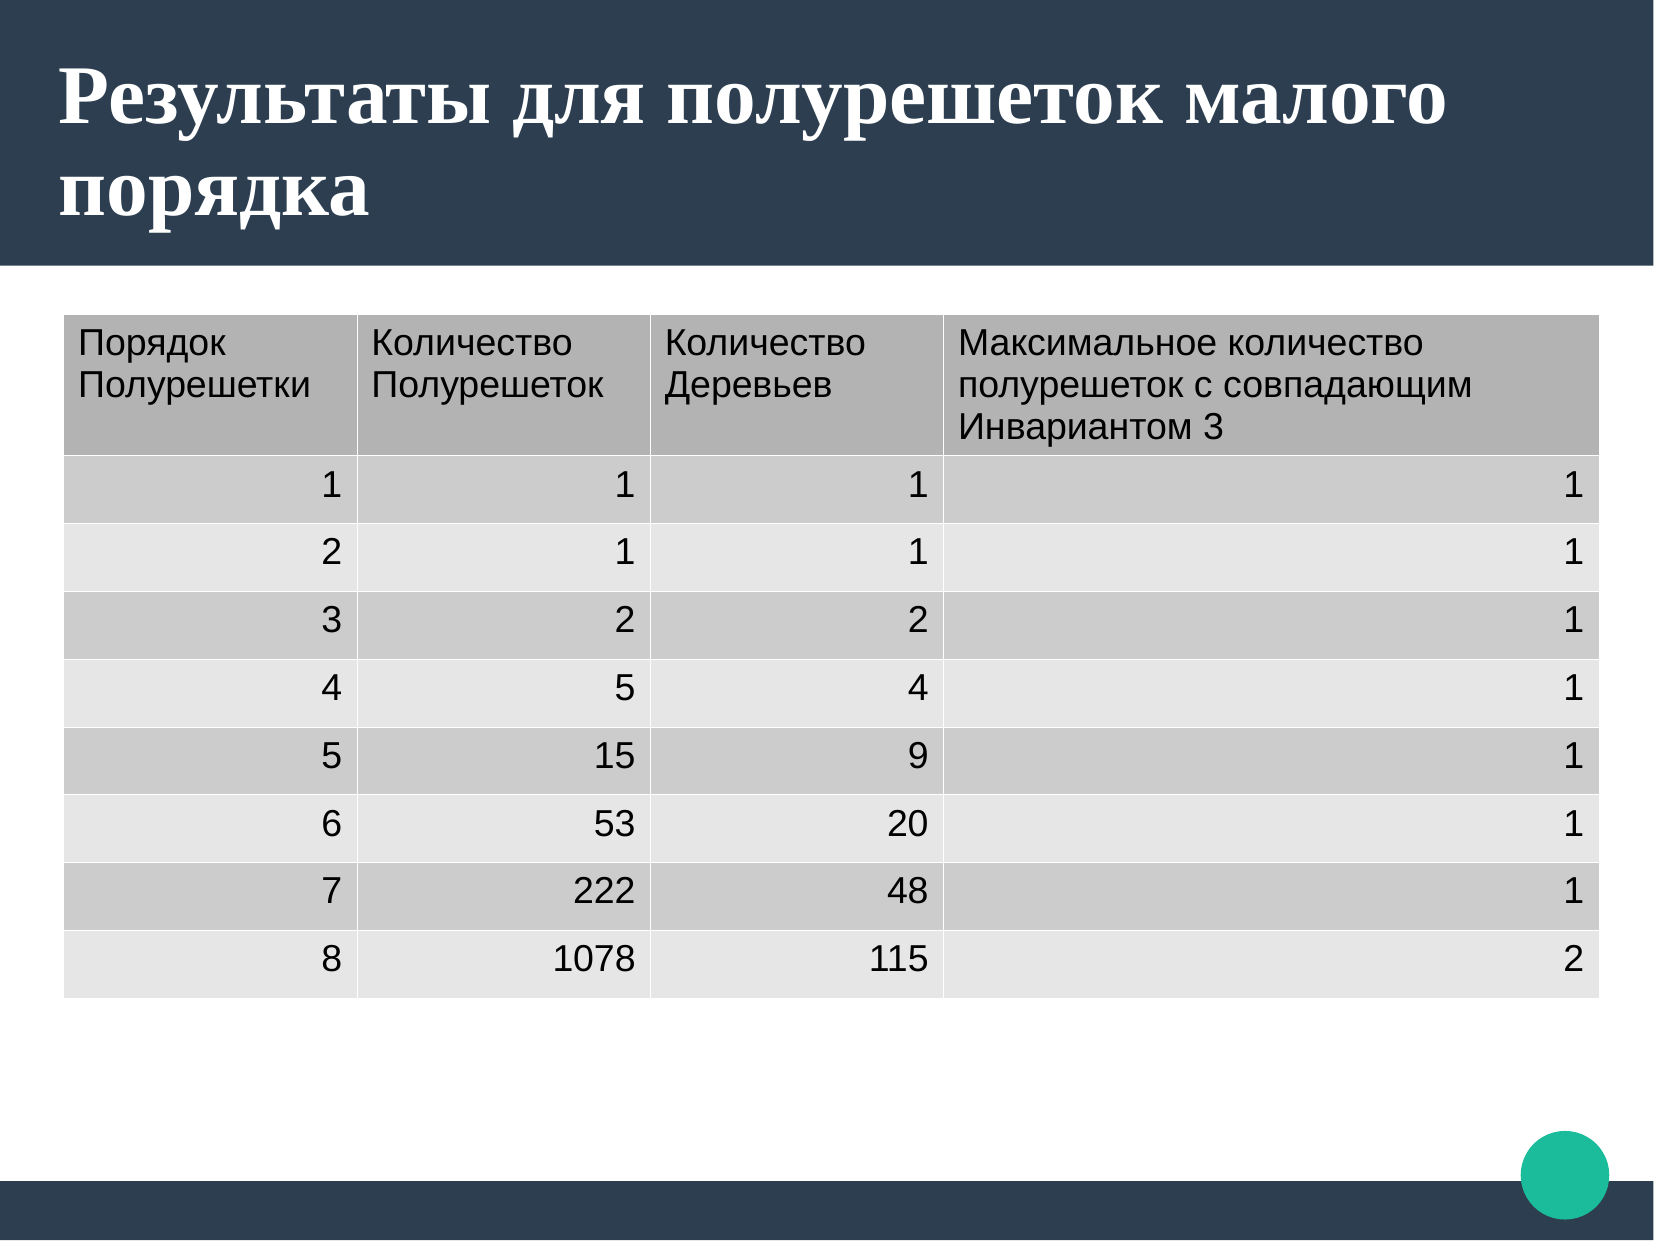

# Результаты для полурешеток малого порядка
| Порядок Полурешетки | Количество Полурешеток | Количество Деревьев | Максимальное количество полурешеток с совпадающим Инвариантом 3 |
| --- | --- | --- | --- |
| 1 | 1 | 1 | 1 |
| 2 | 1 | 1 | 1 |
| 3 | 2 | 2 | 1 |
| 4 | 5 | 4 | 1 |
| 5 | 15 | 9 | 1 |
| 6 | 53 | 20 | 1 |
| 7 | 222 | 48 | 1 |
| 8 | 1078 | 115 | 2 |